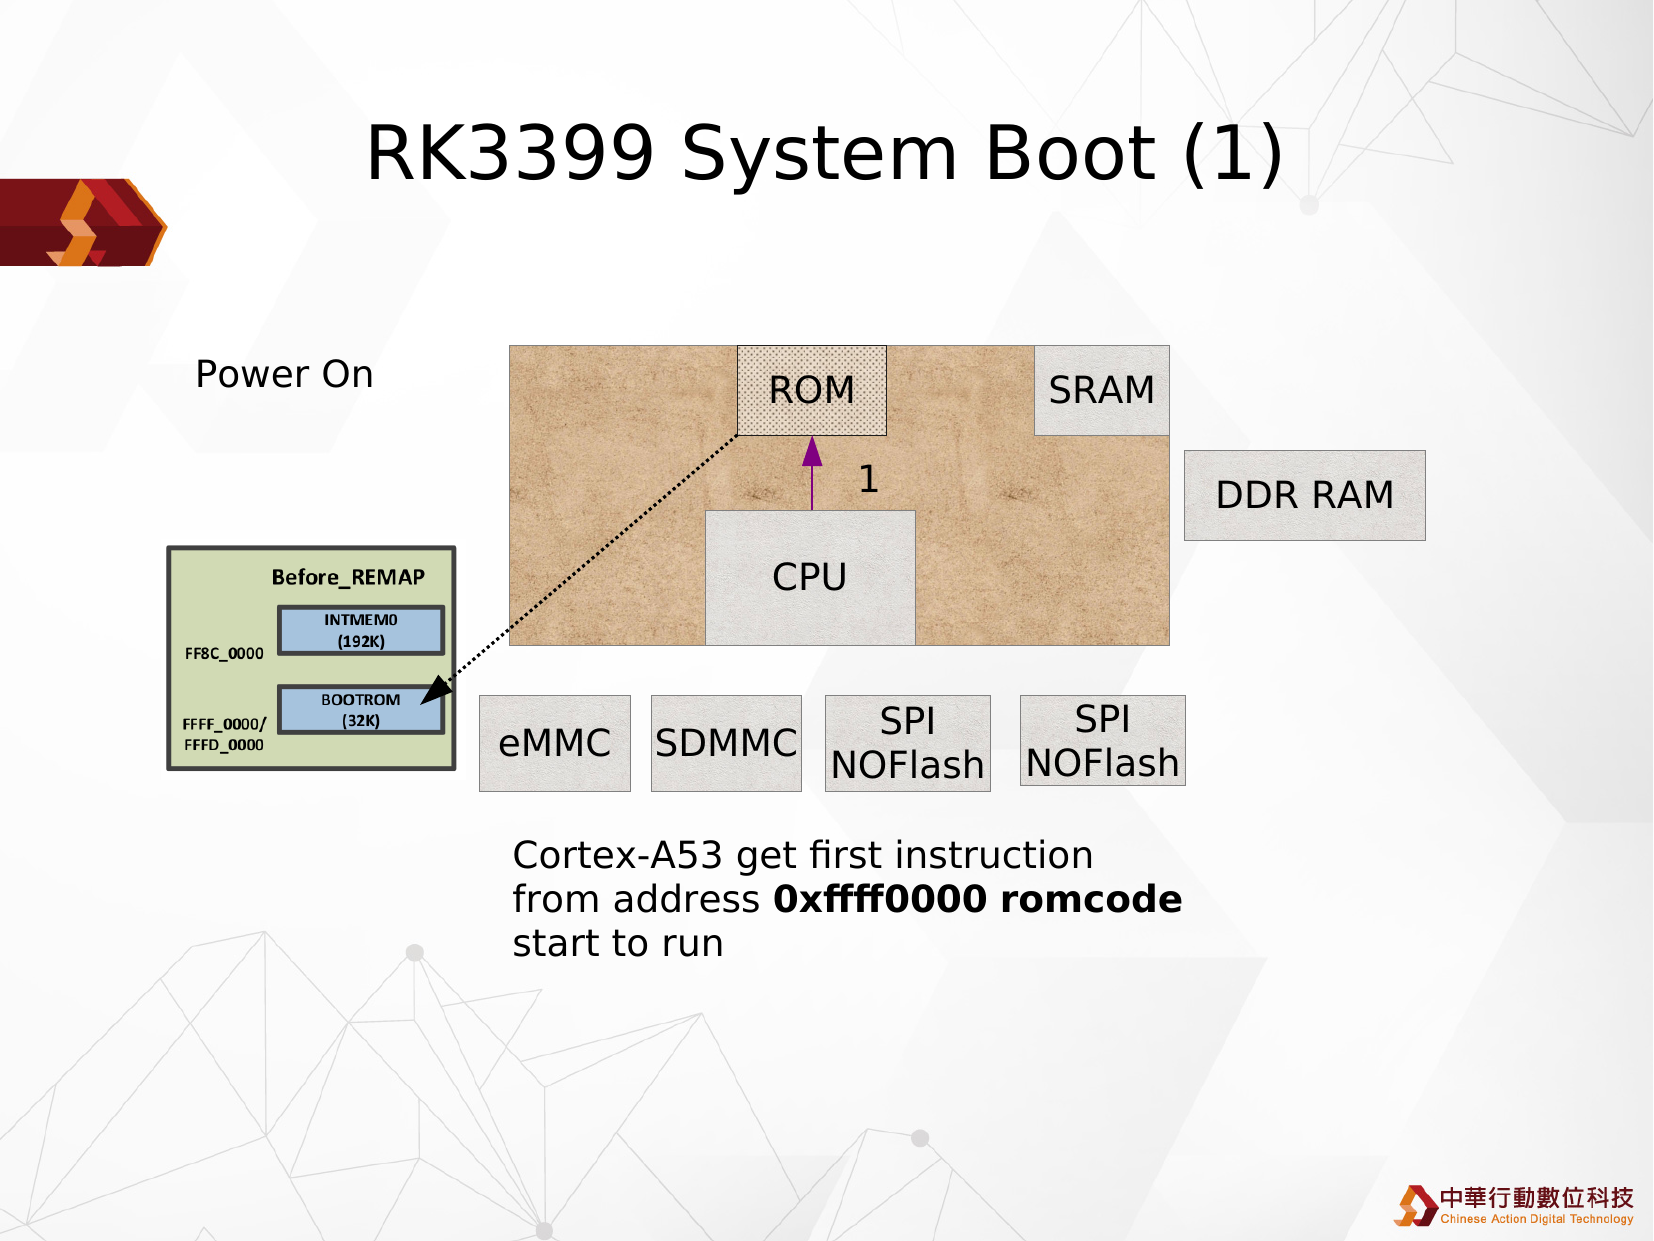

# RK3399 System Boot (1)
Power On
ROM
SRAM
1
DDR RAM
CPU
eMMC
SDMMC
SPI
NOFlash
SPI
NOFlash
Cortex-A53 get first instruction from address 0xffff0000 romcode start to run